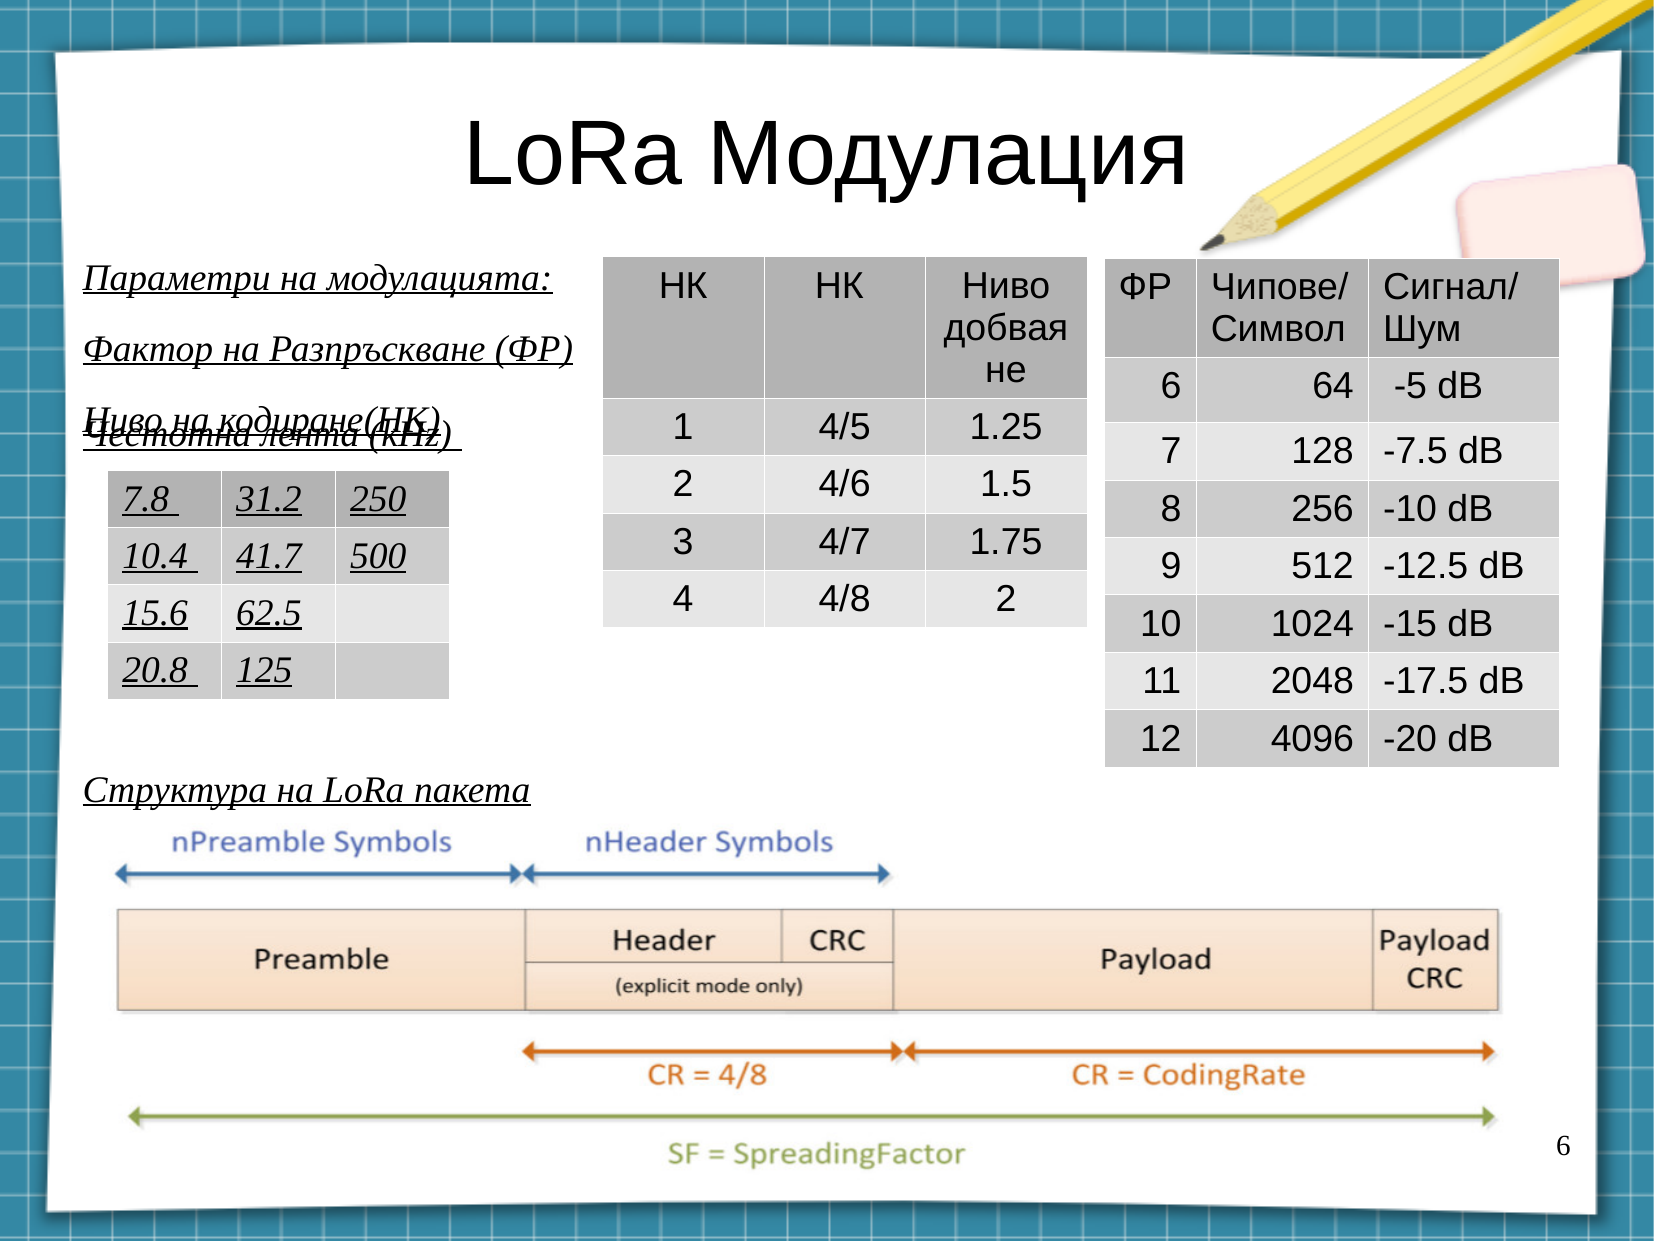

# LoRa Модулация
Параметри на модулацията:
Фактор на Разпръскване (ФР)
Ниво на кодиране(НК)
| НК | НК | Ниво добваяне |
| --- | --- | --- |
| 1 | 4/5 | 1.25 |
| 2 | 4/6 | 1.5 |
| 3 | 4/7 | 1.75 |
| 4 | 4/8 | 2 |
| ФР | Чипове/ Символ | Сигнал/Шум |
| --- | --- | --- |
| 6 | 64 | -5 dB |
| 7 | 128 | -7.5 dB |
| 8 | 256 | -10 dB |
| 9 | 512 | -12.5 dB |
| 10 | 1024 | -15 dB |
| 11 | 2048 | -17.5 dB |
| 12 | 4096 | -20 dB |
Честотна лента (kHz)
Структура на LoRa пакета
| 7.8 | 31.2 | 250 |
| --- | --- | --- |
| 10.4 | 41.7 | 500 |
| 15.6 | 62.5 | |
| 20.8 | 125 | |
6